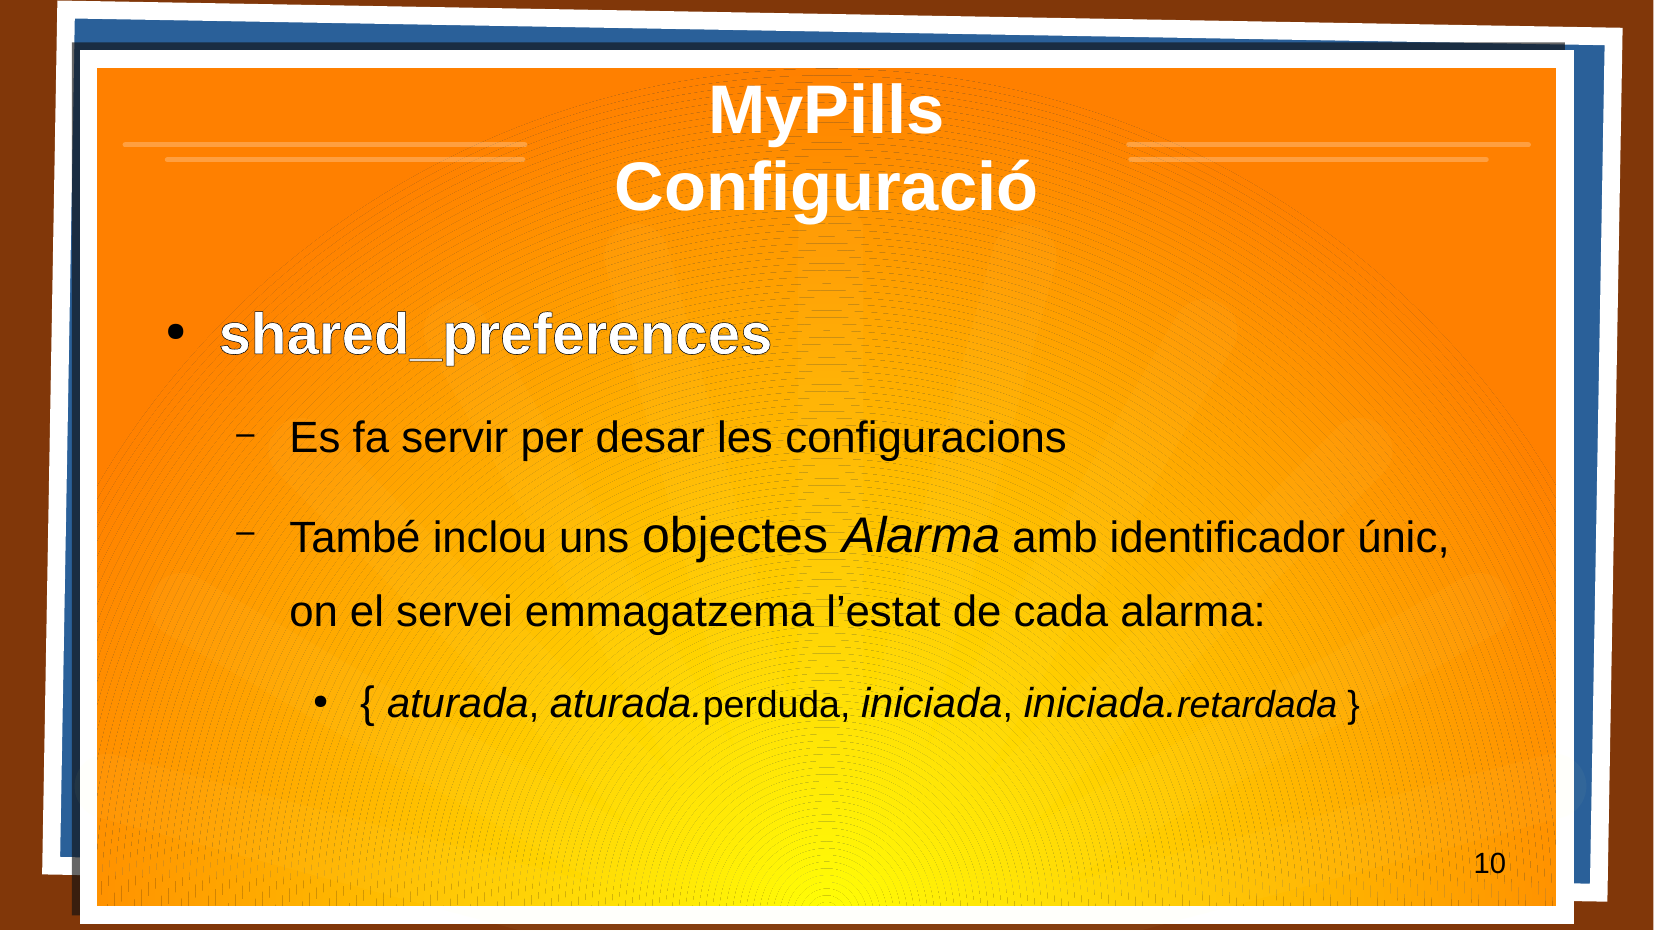

# MyPills Configuració
shared_preferences
Es fa servir per desar les configuracions
També inclou uns objectes Alarma amb identificador únic, on el servei emmagatzema l’estat de cada alarma:
{ aturada, aturada.perduda, iniciada, iniciada.retardada }
10